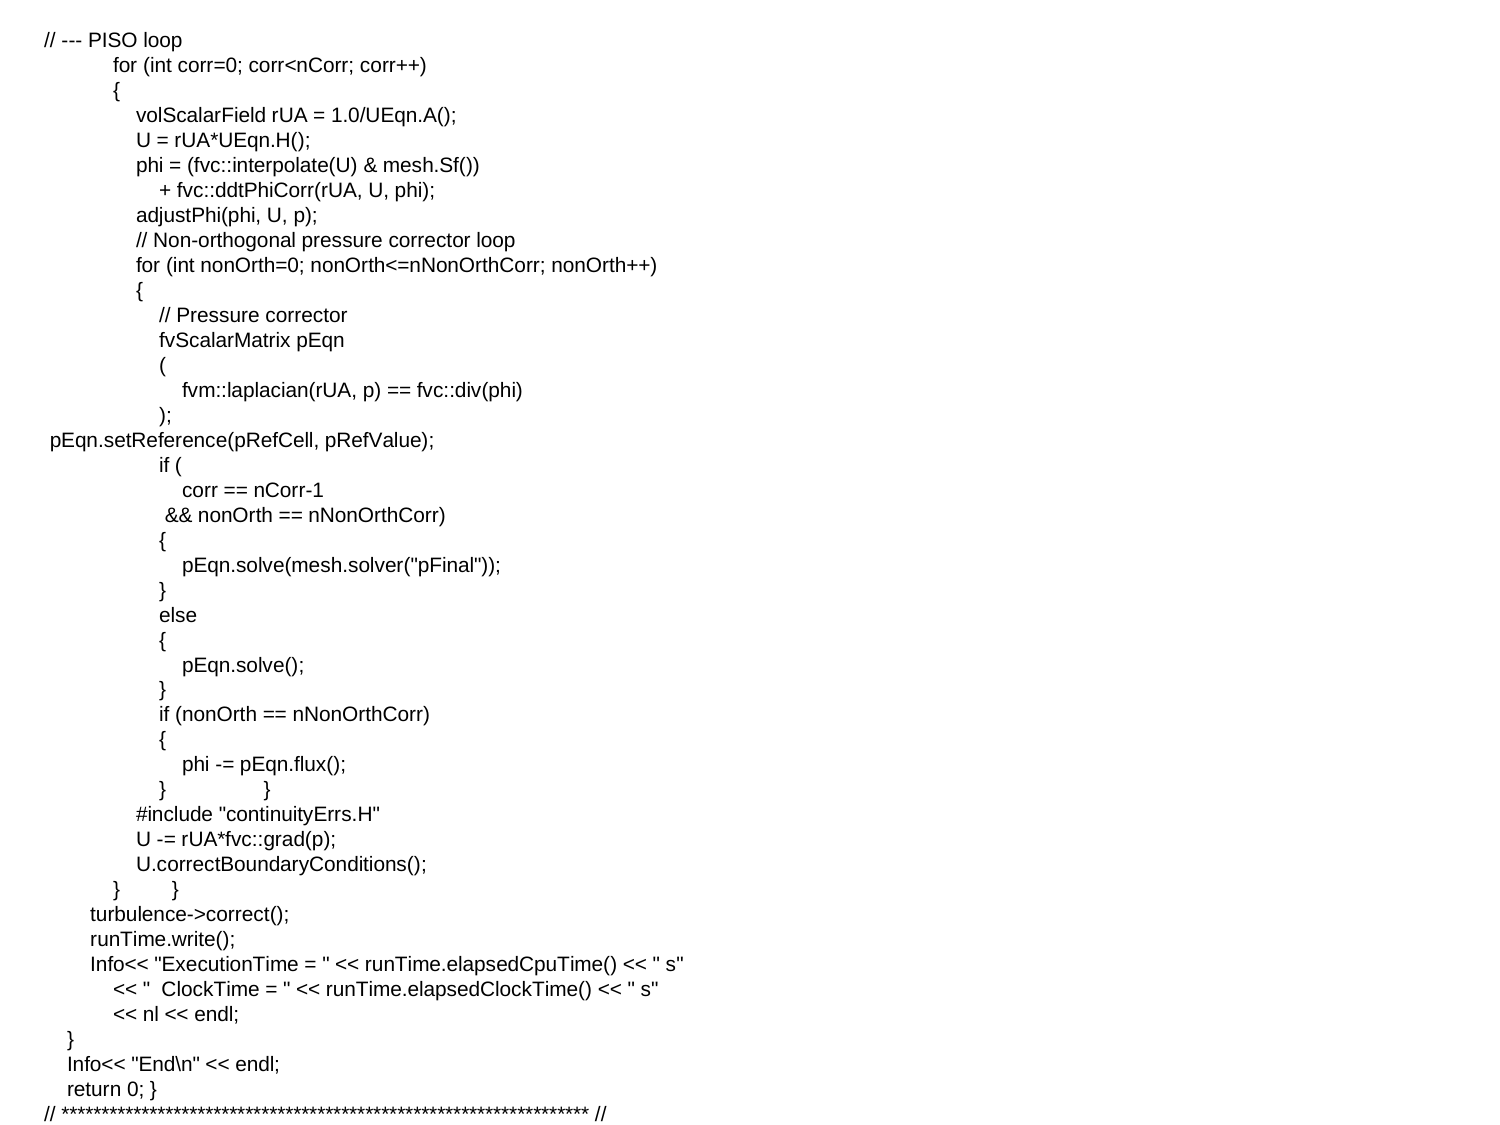

// --- PISO loop
 for (int corr=0; corr<nCorr; corr++)
 {
 volScalarField rUA = 1.0/UEqn.A();
 U = rUA*UEqn.H();
 phi = (fvc::interpolate(U) & mesh.Sf())
 + fvc::ddtPhiCorr(rUA, U, phi);
 adjustPhi(phi, U, p);
 // Non-orthogonal pressure corrector loop
 for (int nonOrth=0; nonOrth<=nNonOrthCorr; nonOrth++)
 {
 // Pressure corrector
 fvScalarMatrix pEqn
 (
 fvm::laplacian(rUA, p) == fvc::div(phi)
 );
 pEqn.setReference(pRefCell, pRefValue);
 if (
 corr == nCorr-1
 && nonOrth == nNonOrthCorr)
 {
 pEqn.solve(mesh.solver("pFinal"));
 }
 else
 {
 pEqn.solve();
 }
 if (nonOrth == nNonOrthCorr)
 {
 phi -= pEqn.flux();
 } }
 #include "continuityErrs.H"
 U -= rUA*fvc::grad(p);
 U.correctBoundaryConditions();
 } }
 turbulence->correct();
 runTime.write();
 Info<< "ExecutionTime = " << runTime.elapsedCpuTime() << " s"
 << " ClockTime = " << runTime.elapsedClockTime() << " s"
 << nl << endl;
 }
 Info<< "End\n" << endl;
 return 0; }
// ****************************************************************** //